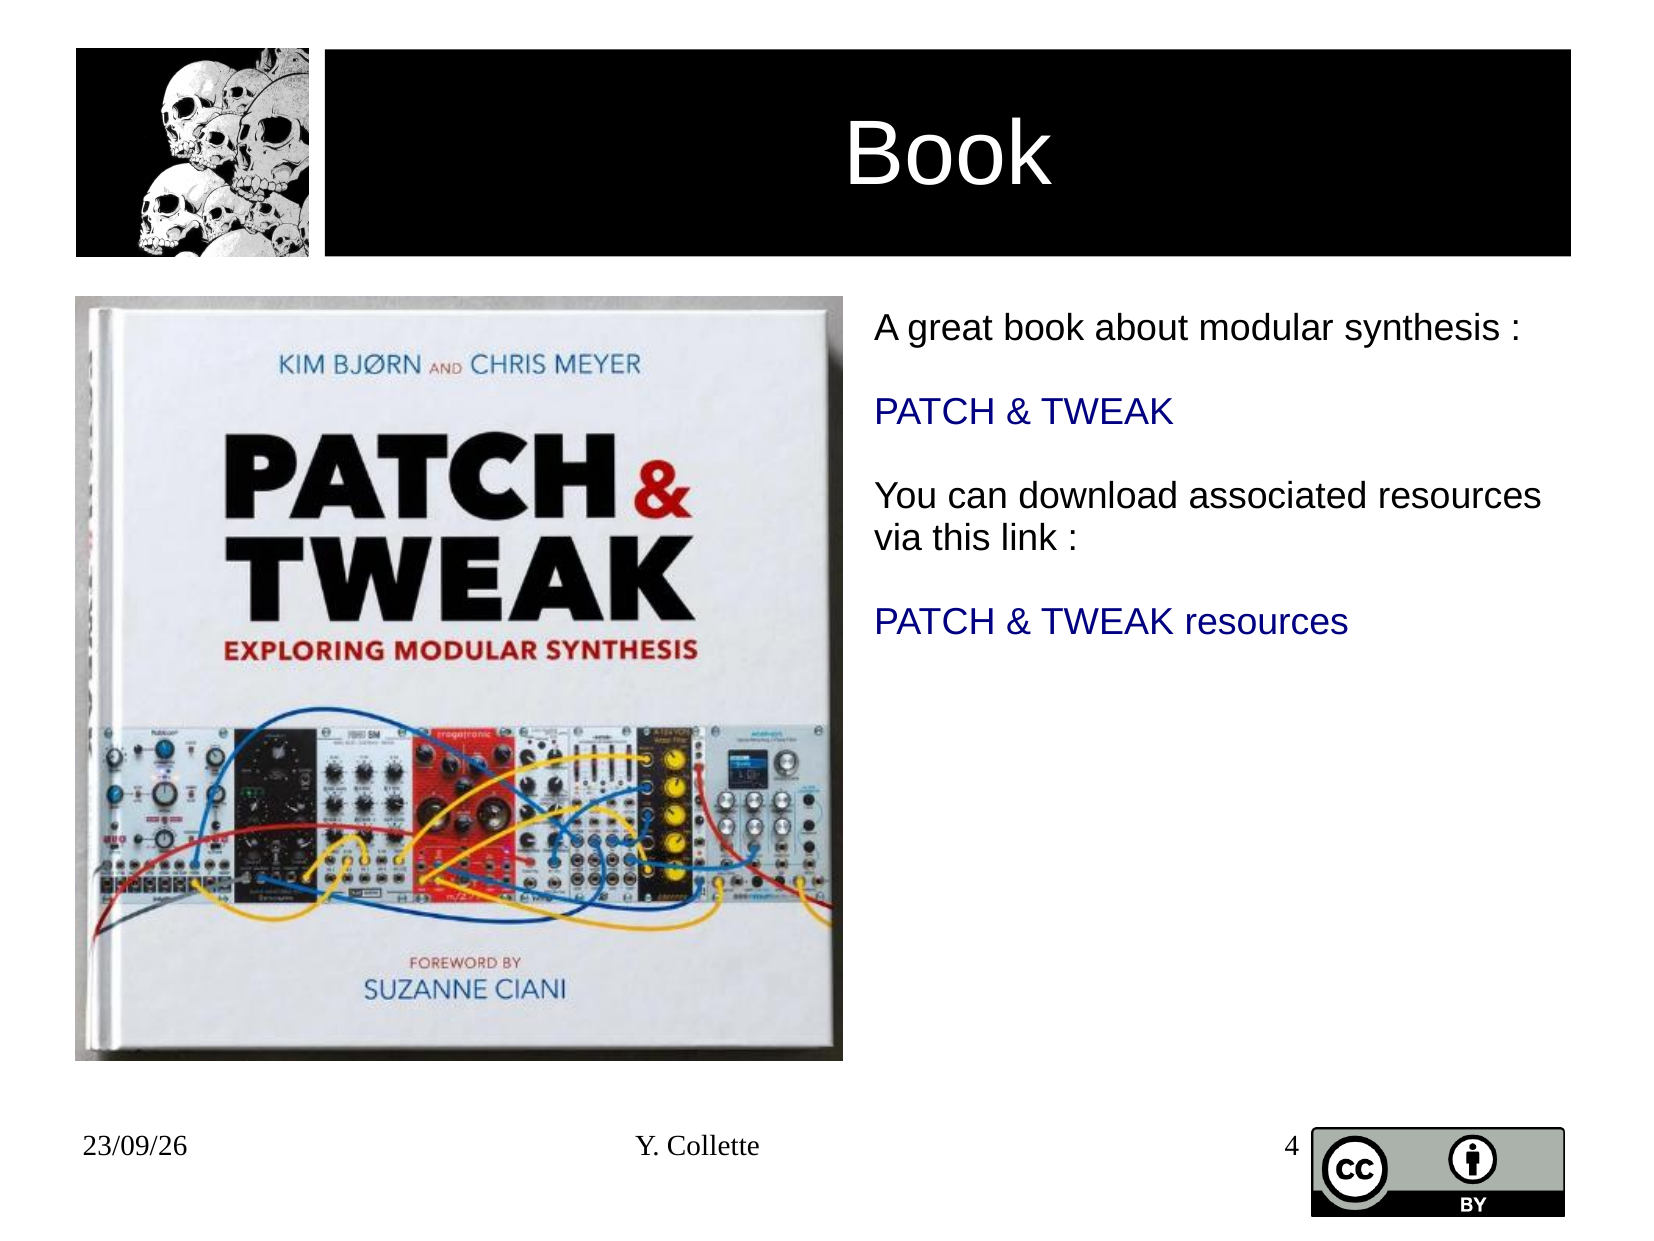

# Book
A great book about modular synthesis :
PATCH & TWEAK
You can download associated resources via this link :
PATCH & TWEAK resources
Y. Collette
4